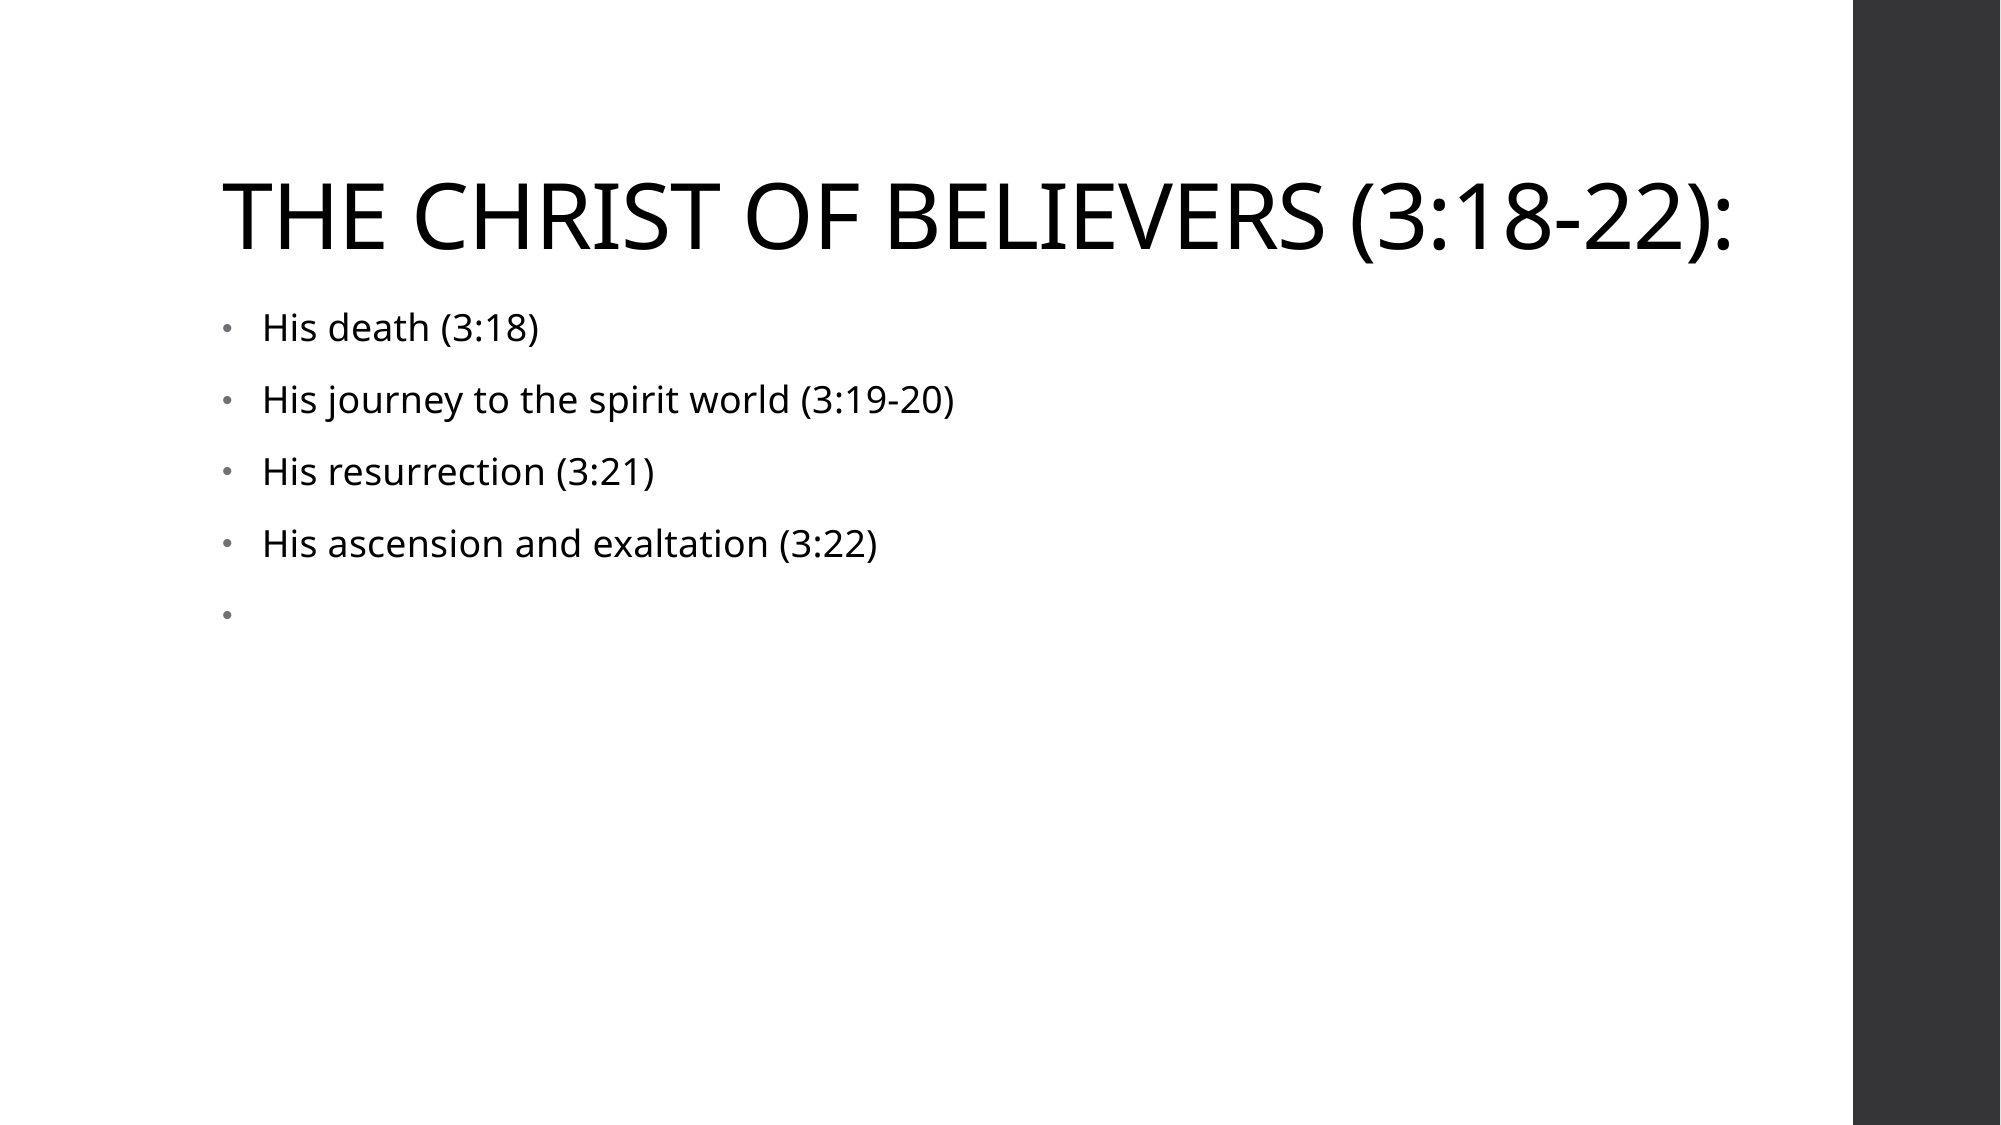

# THE CHRIST OF BELIEVERS (3:18-22):
 His death (3:18)
 His journey to the spirit world (3:19-20)
 His resurrection (3:21)
 His ascension and exaltation (3:22)